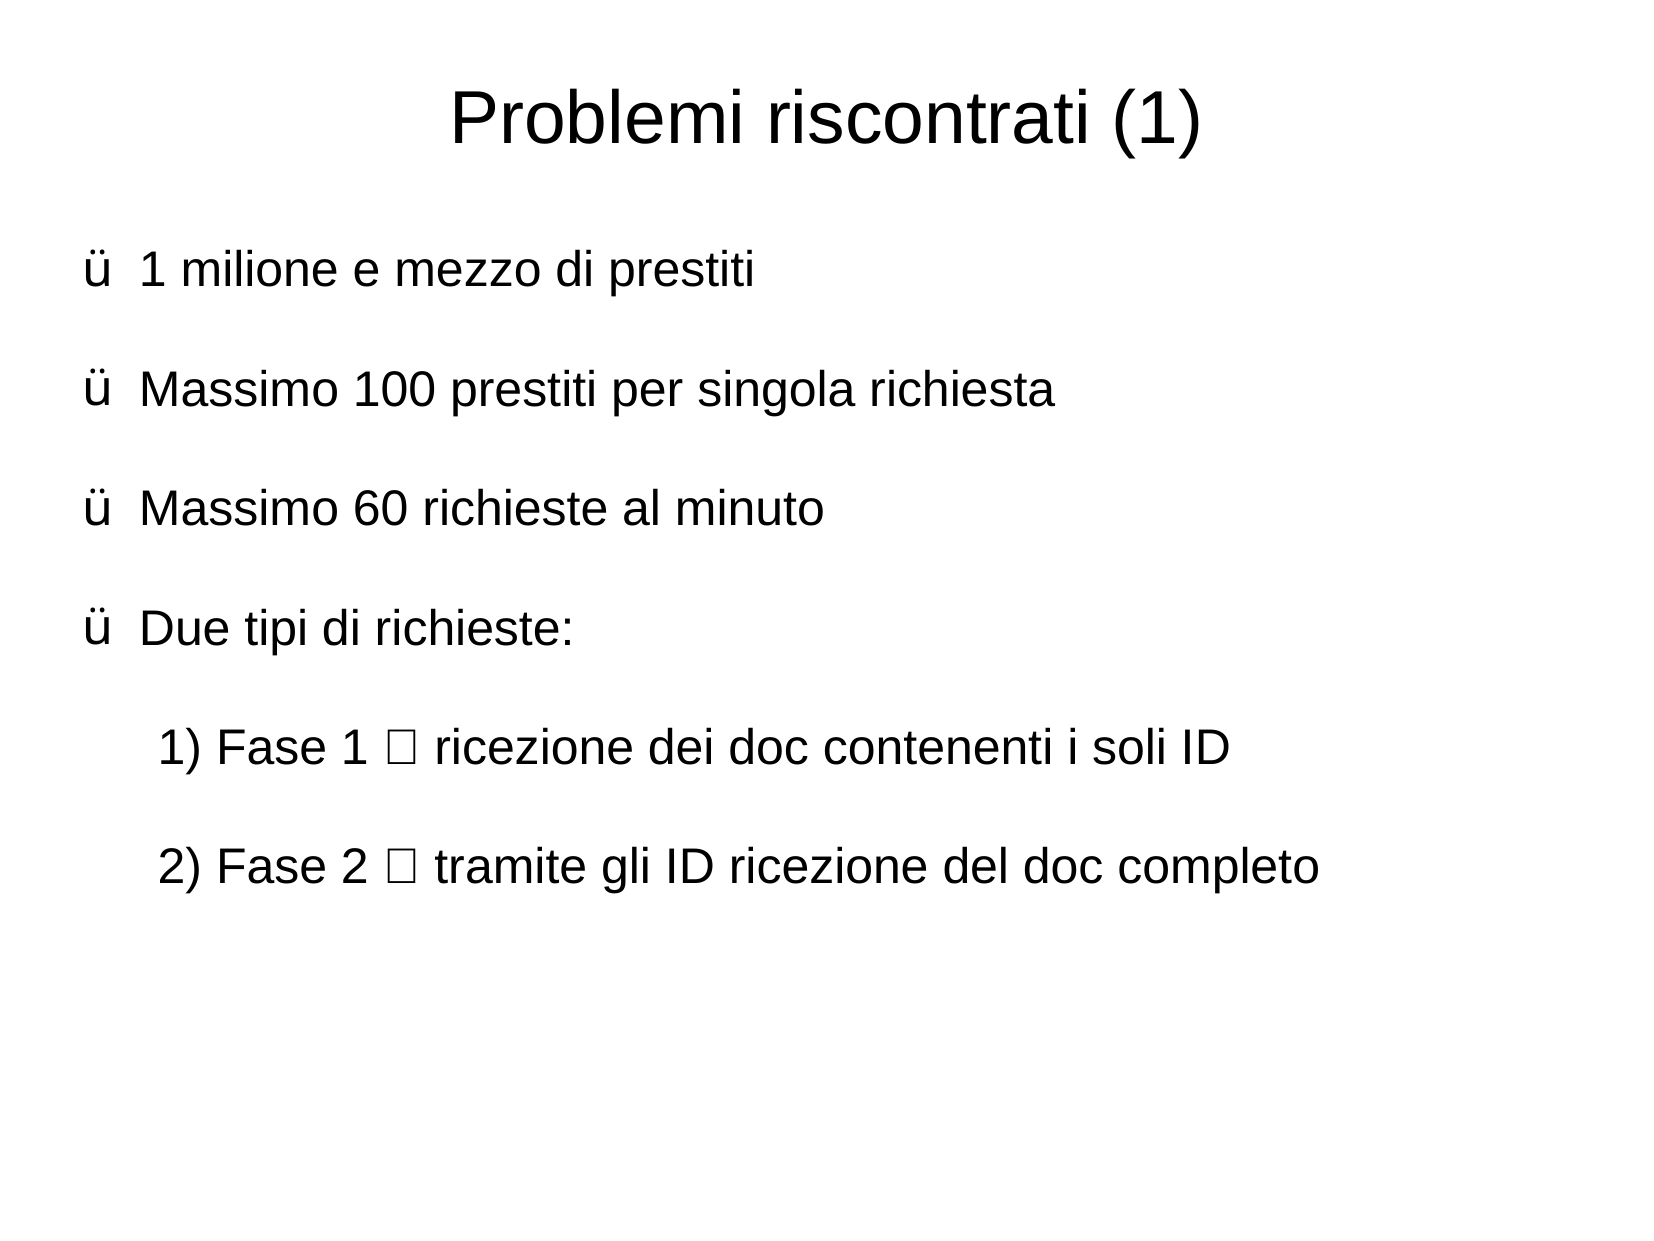

Problemi riscontrati (1)
1 milione e mezzo di prestiti
Massimo 100 prestiti per singola richiesta
Massimo 60 richieste al minuto
Due tipi di richieste:
	1) Fase 1  ricezione dei doc contenenti i soli ID
	2) Fase 2  tramite gli ID ricezione del doc completo